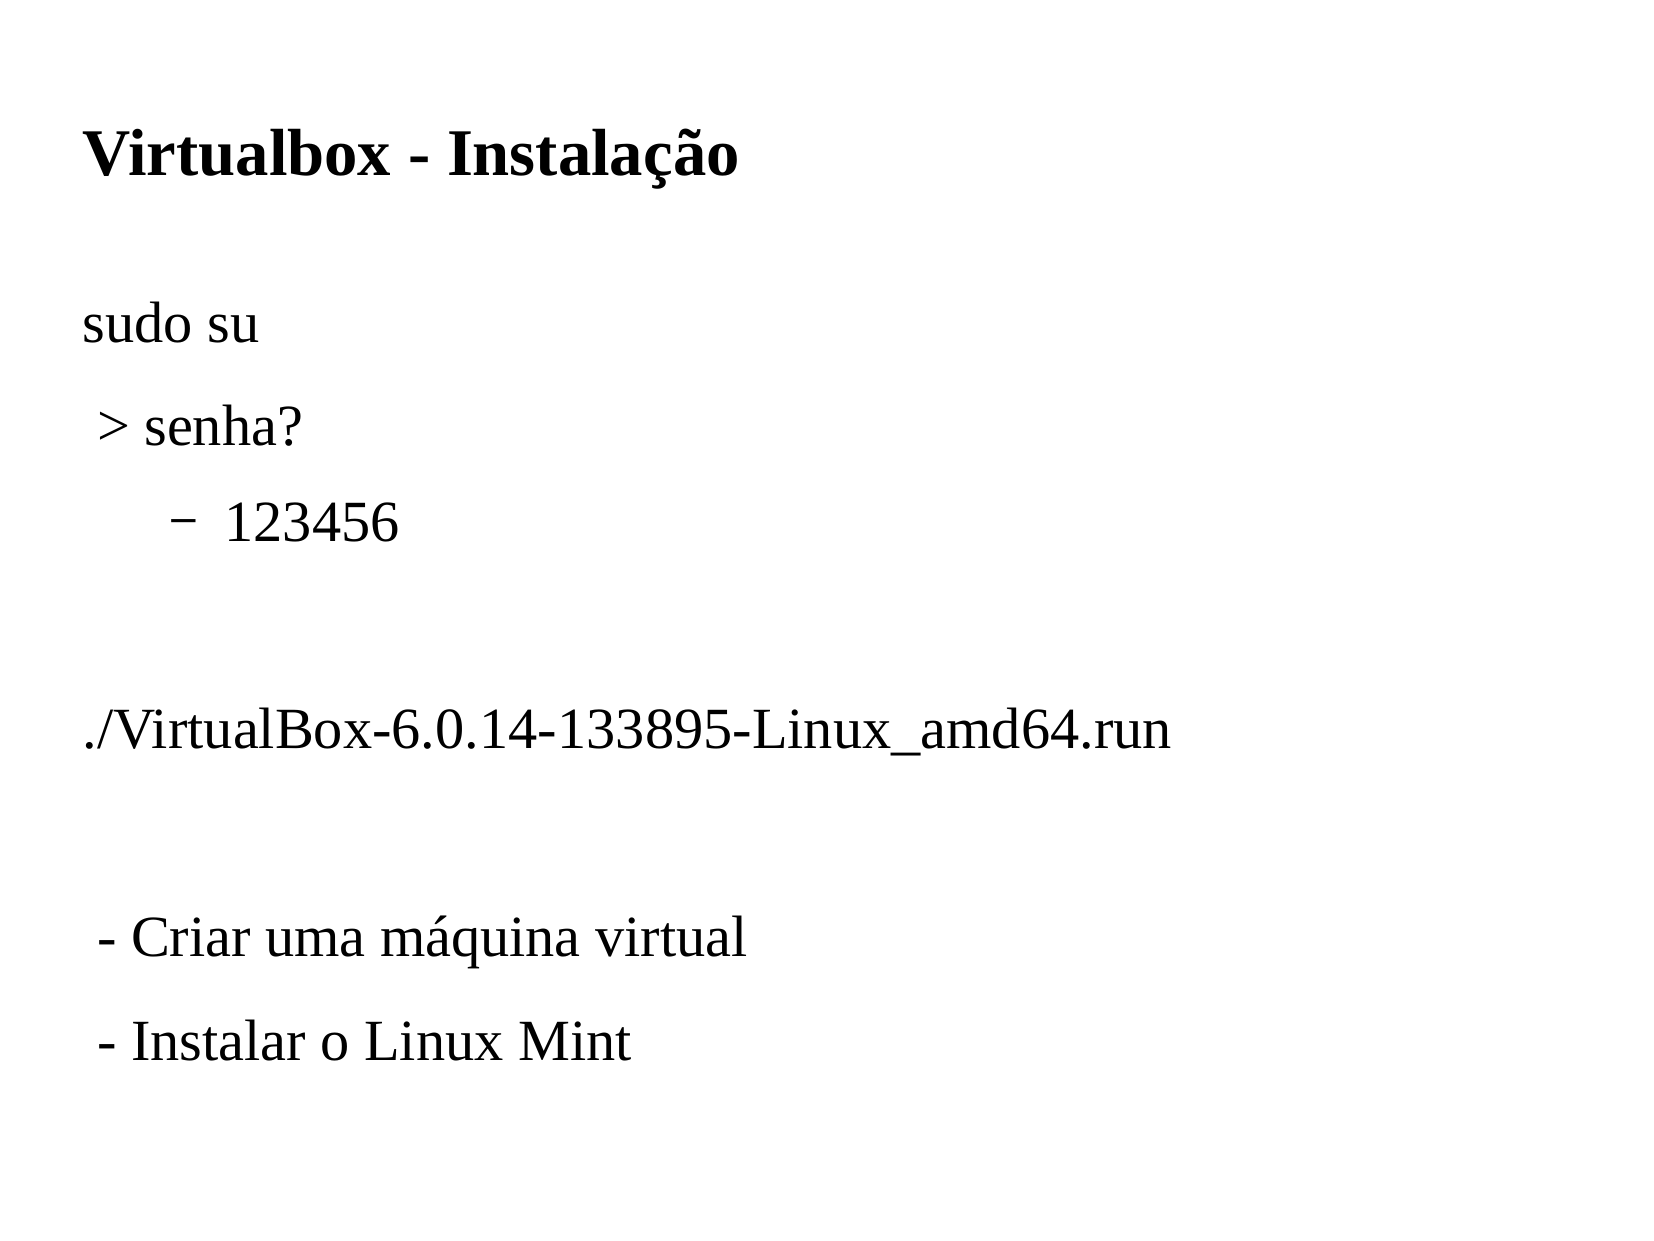

# Virtualbox - Instalação
sudo su
 > senha?
123456
./VirtualBox-6.0.14-133895-Linux_amd64.run
 - Criar uma máquina virtual
 - Instalar o Linux Mint